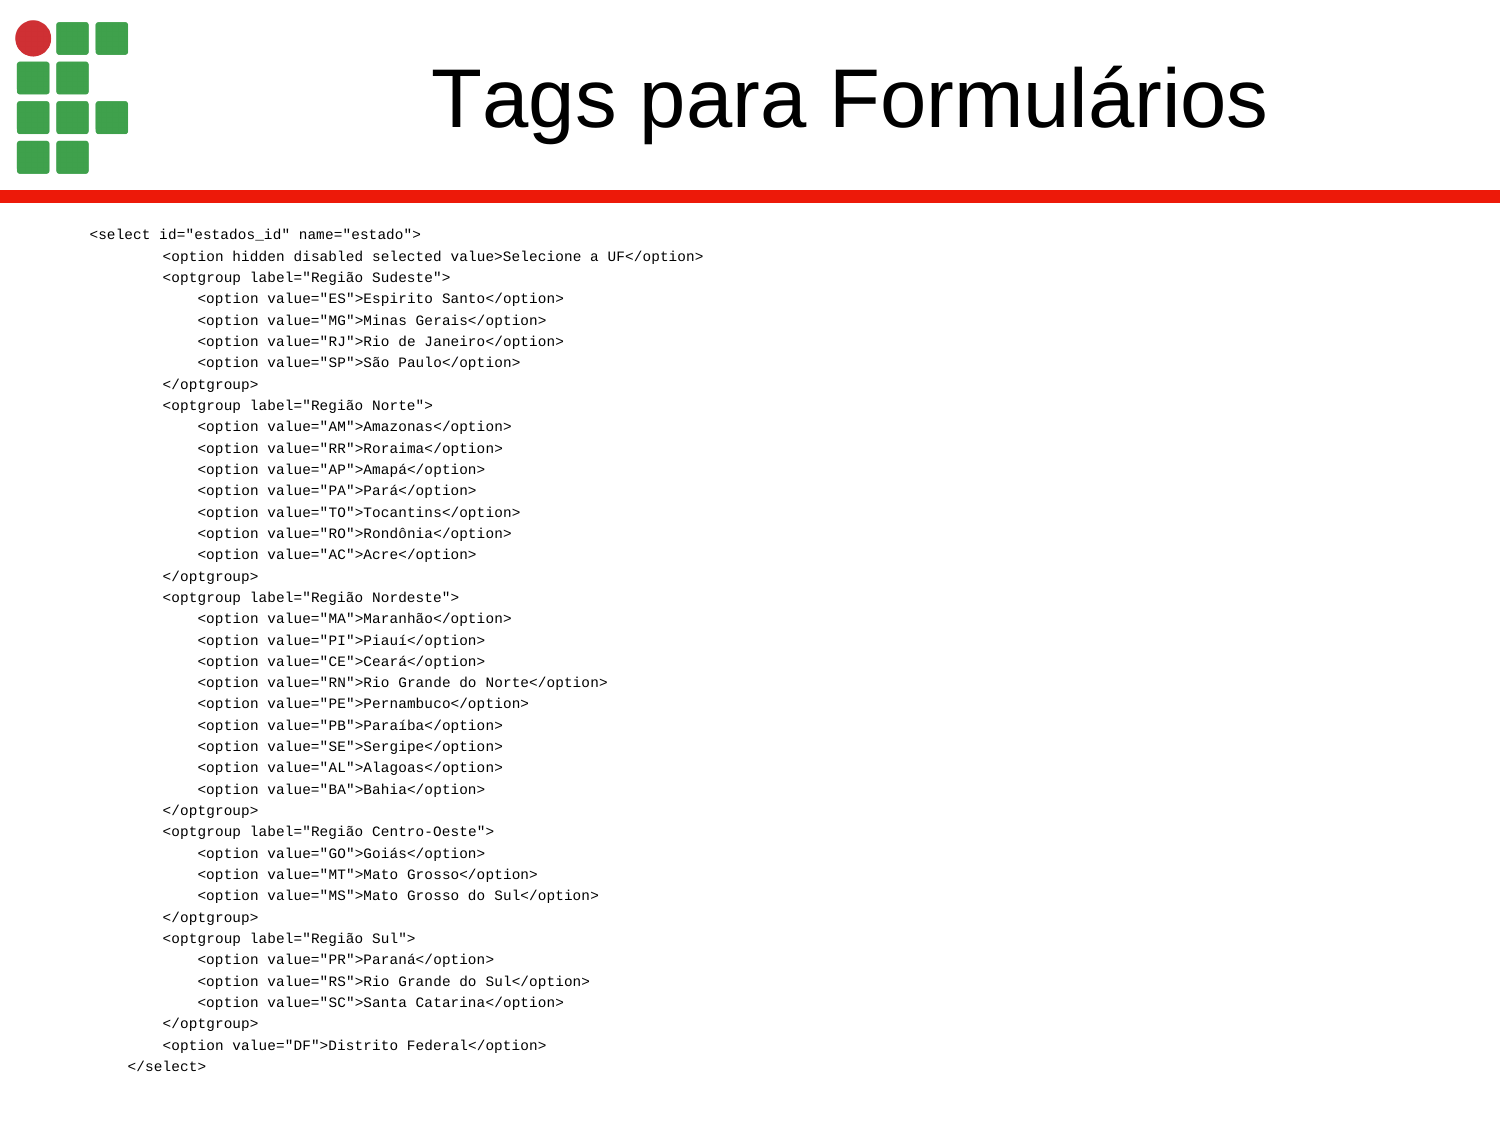

# Tags para Formulários
 <select id="estados_id" name="estado">
 <option hidden disabled selected value>Selecione a UF</option>
 <optgroup label="Região Sudeste">
 <option value="ES">Espirito Santo</option>
 <option value="MG">Minas Gerais</option>
 <option value="RJ">Rio de Janeiro</option>
 <option value="SP">São Paulo</option>
 </optgroup>
 <optgroup label="Região Norte">
 <option value="AM">Amazonas</option>
 <option value="RR">Roraima</option>
 <option value="AP">Amapá</option>
 <option value="PA">Pará</option>
 <option value="TO">Tocantins</option>
 <option value="RO">Rondônia</option>
 <option value="AC">Acre</option>
 </optgroup>
 <optgroup label="Região Nordeste">
 <option value="MA">Maranhão</option>
 <option value="PI">Piauí</option>
 <option value="CE">Ceará</option>
 <option value="RN">Rio Grande do Norte</option>
 <option value="PE">Pernambuco</option>
 <option value="PB">Paraíba</option>
 <option value="SE">Sergipe</option>
 <option value="AL">Alagoas</option>
 <option value="BA">Bahia</option>
 </optgroup>
 <optgroup label="Região Centro-Oeste">
 <option value="GO">Goiás</option>
 <option value="MT">Mato Grosso</option>
 <option value="MS">Mato Grosso do Sul</option>
 </optgroup>
 <optgroup label="Região Sul">
 <option value="PR">Paraná</option>
 <option value="RS">Rio Grande do Sul</option>
 <option value="SC">Santa Catarina</option>
 </optgroup>
 <option value="DF">Distrito Federal</option>
 </select>